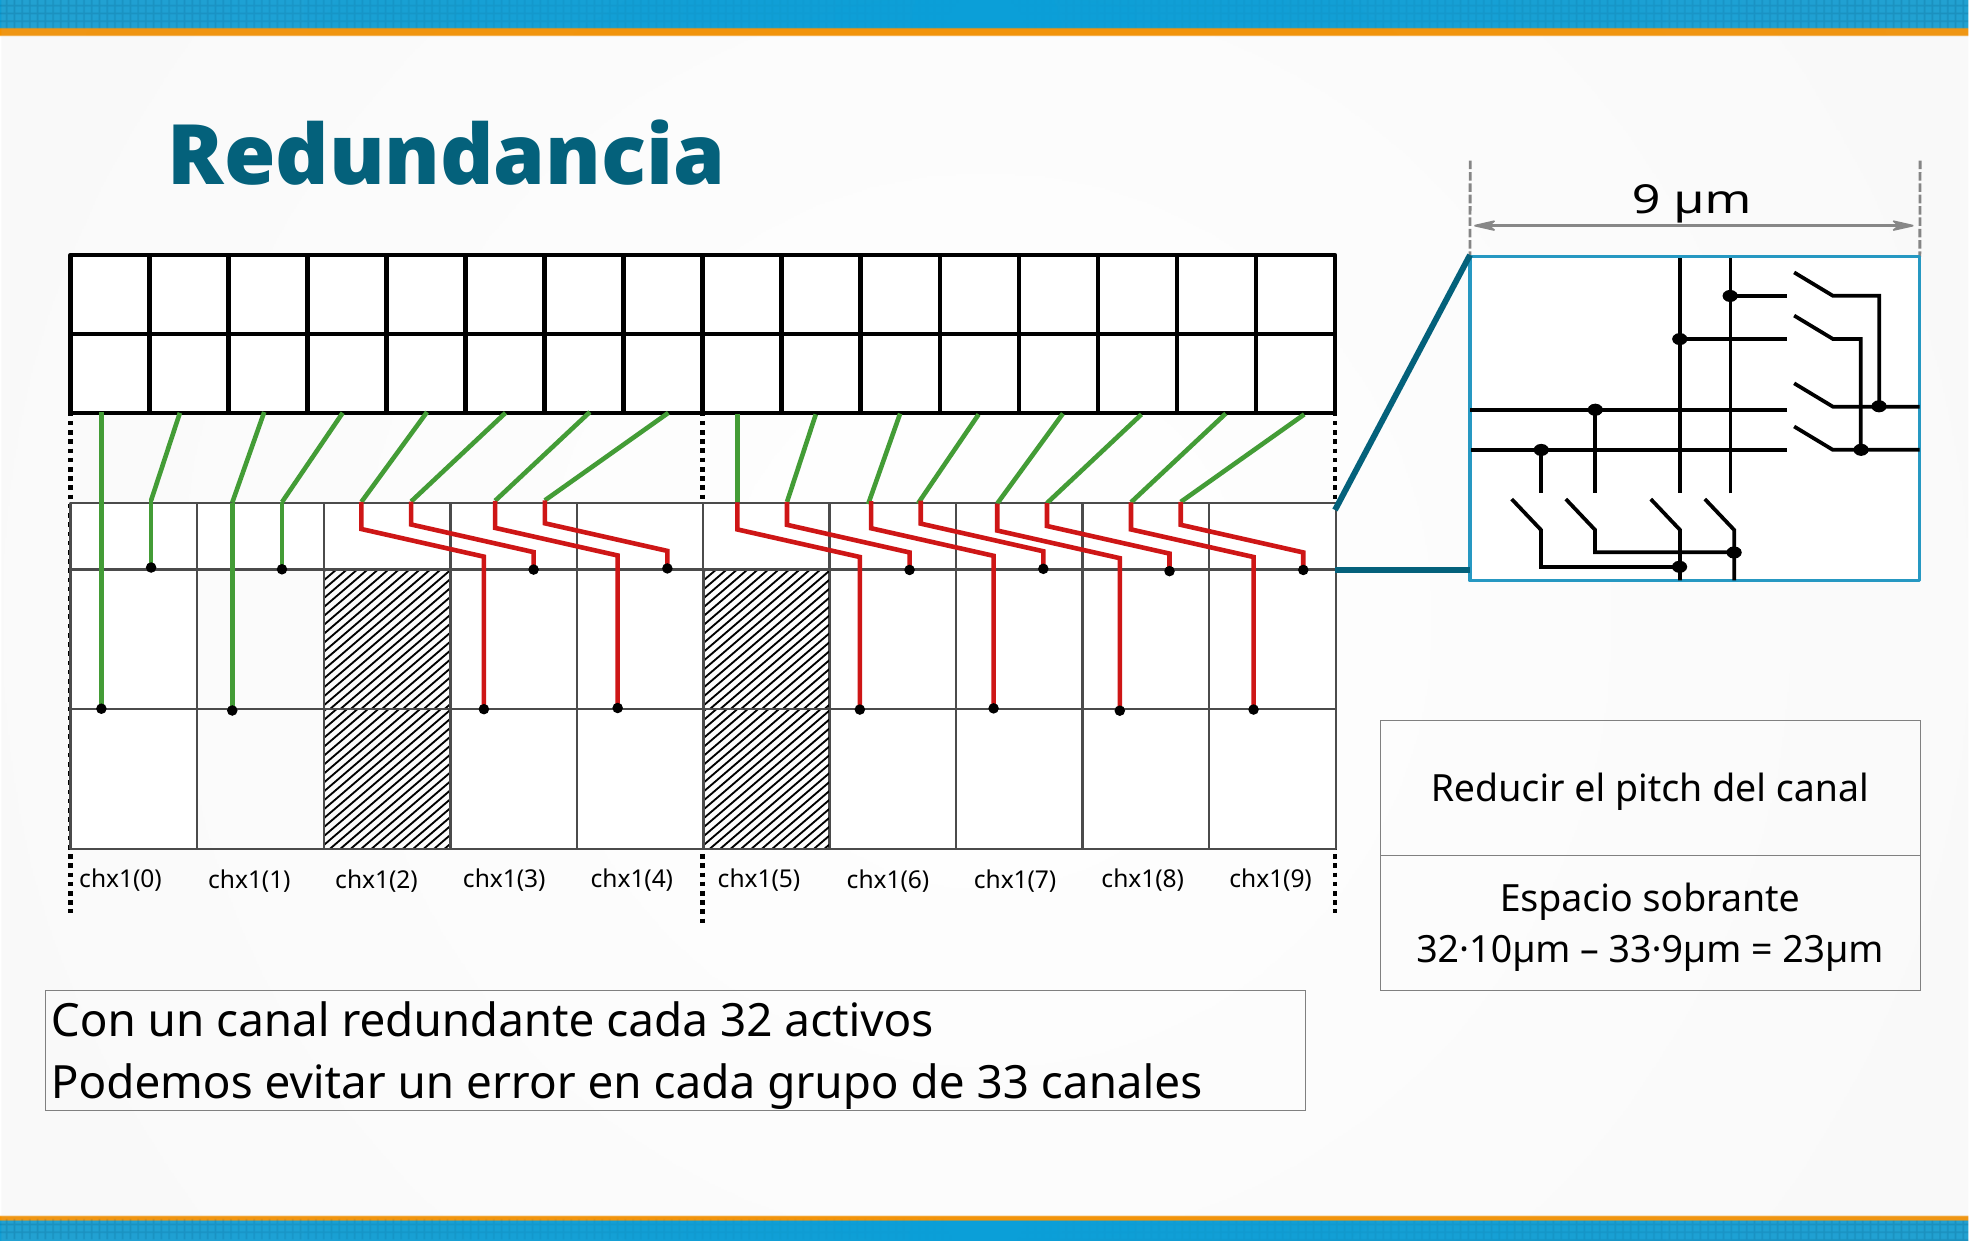

# Redundancia
Reducir el pitch del canal
Espacio sobrante
32·10μm – 33·9μm = 23μm
Con un canal redundante cada 32 activos
Podemos evitar un error en cada grupo de 33 canales